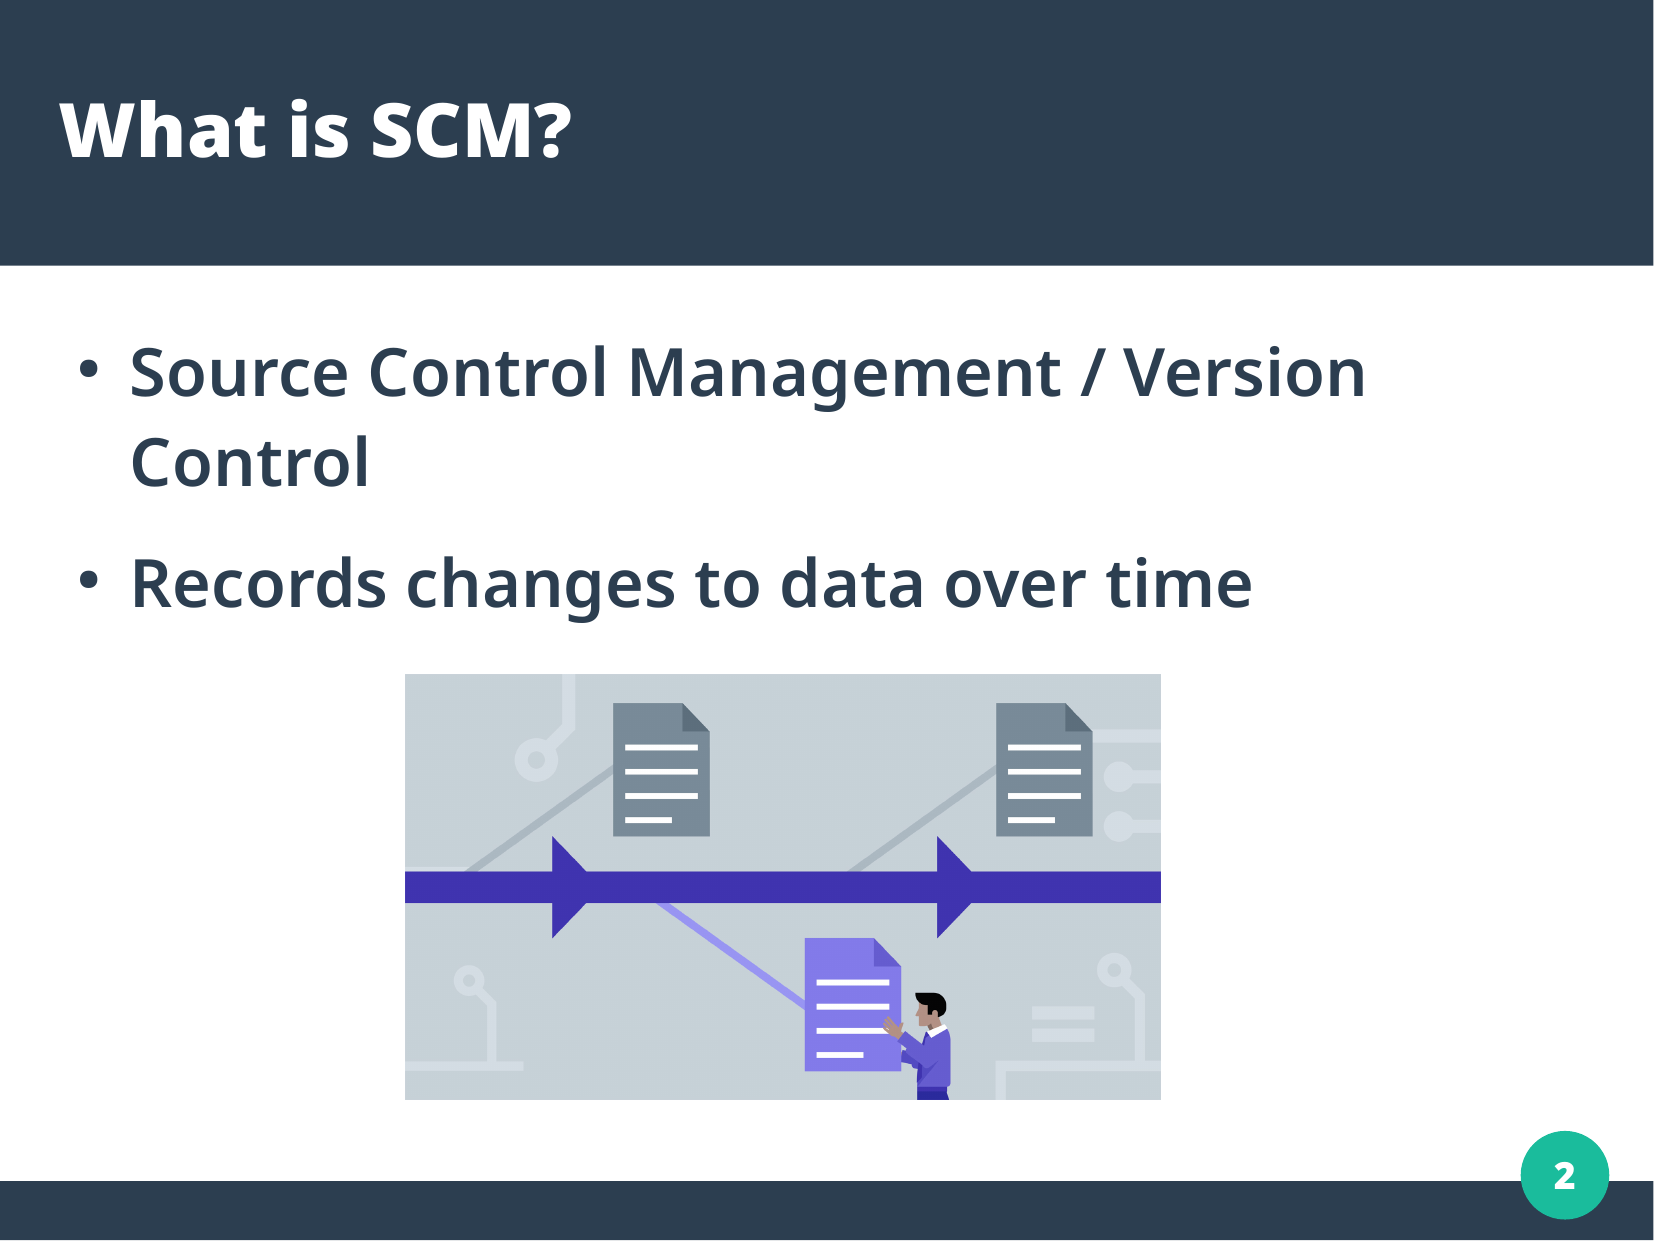

# What is SCM?
Source Control Management / Version Control
Records changes to data over time
2